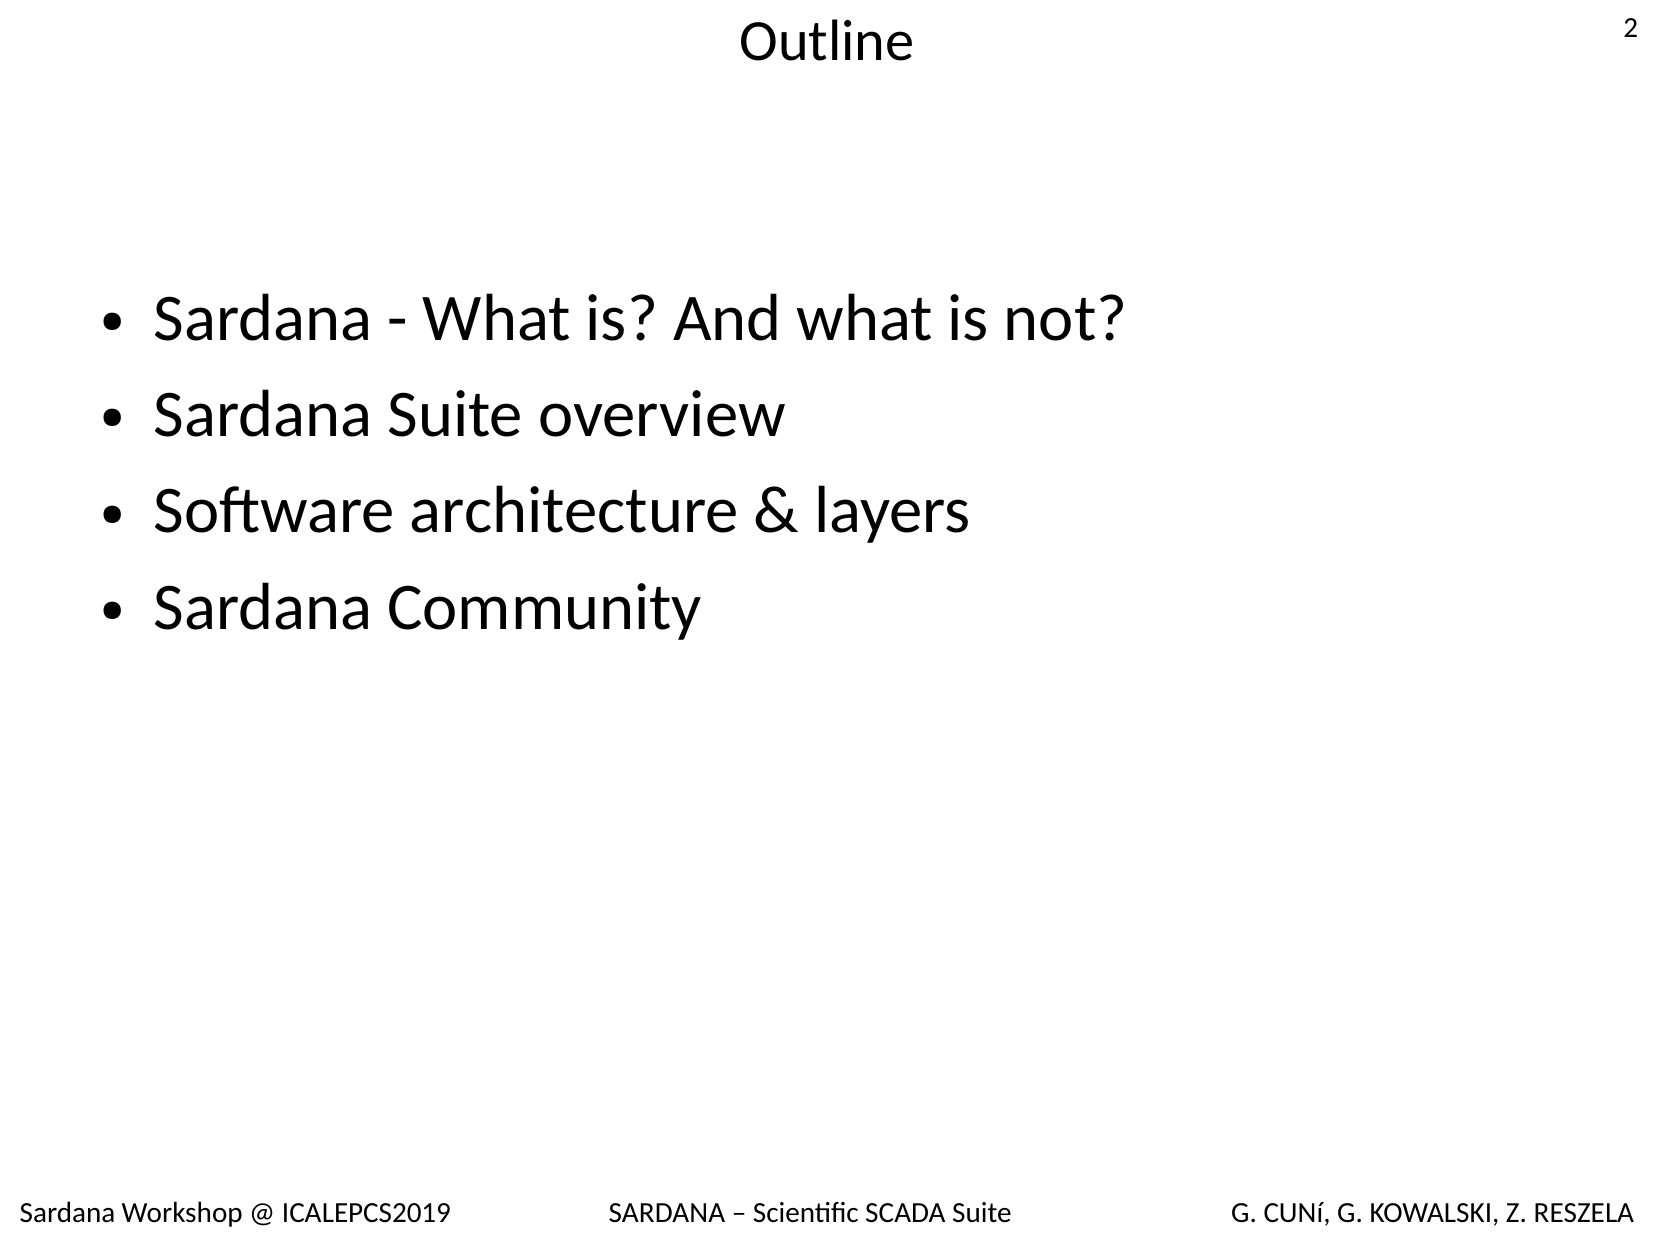

# Outline
2
Sardana - What is? And what is not?
Sardana Suite overview
Software architecture & layers
Sardana Community